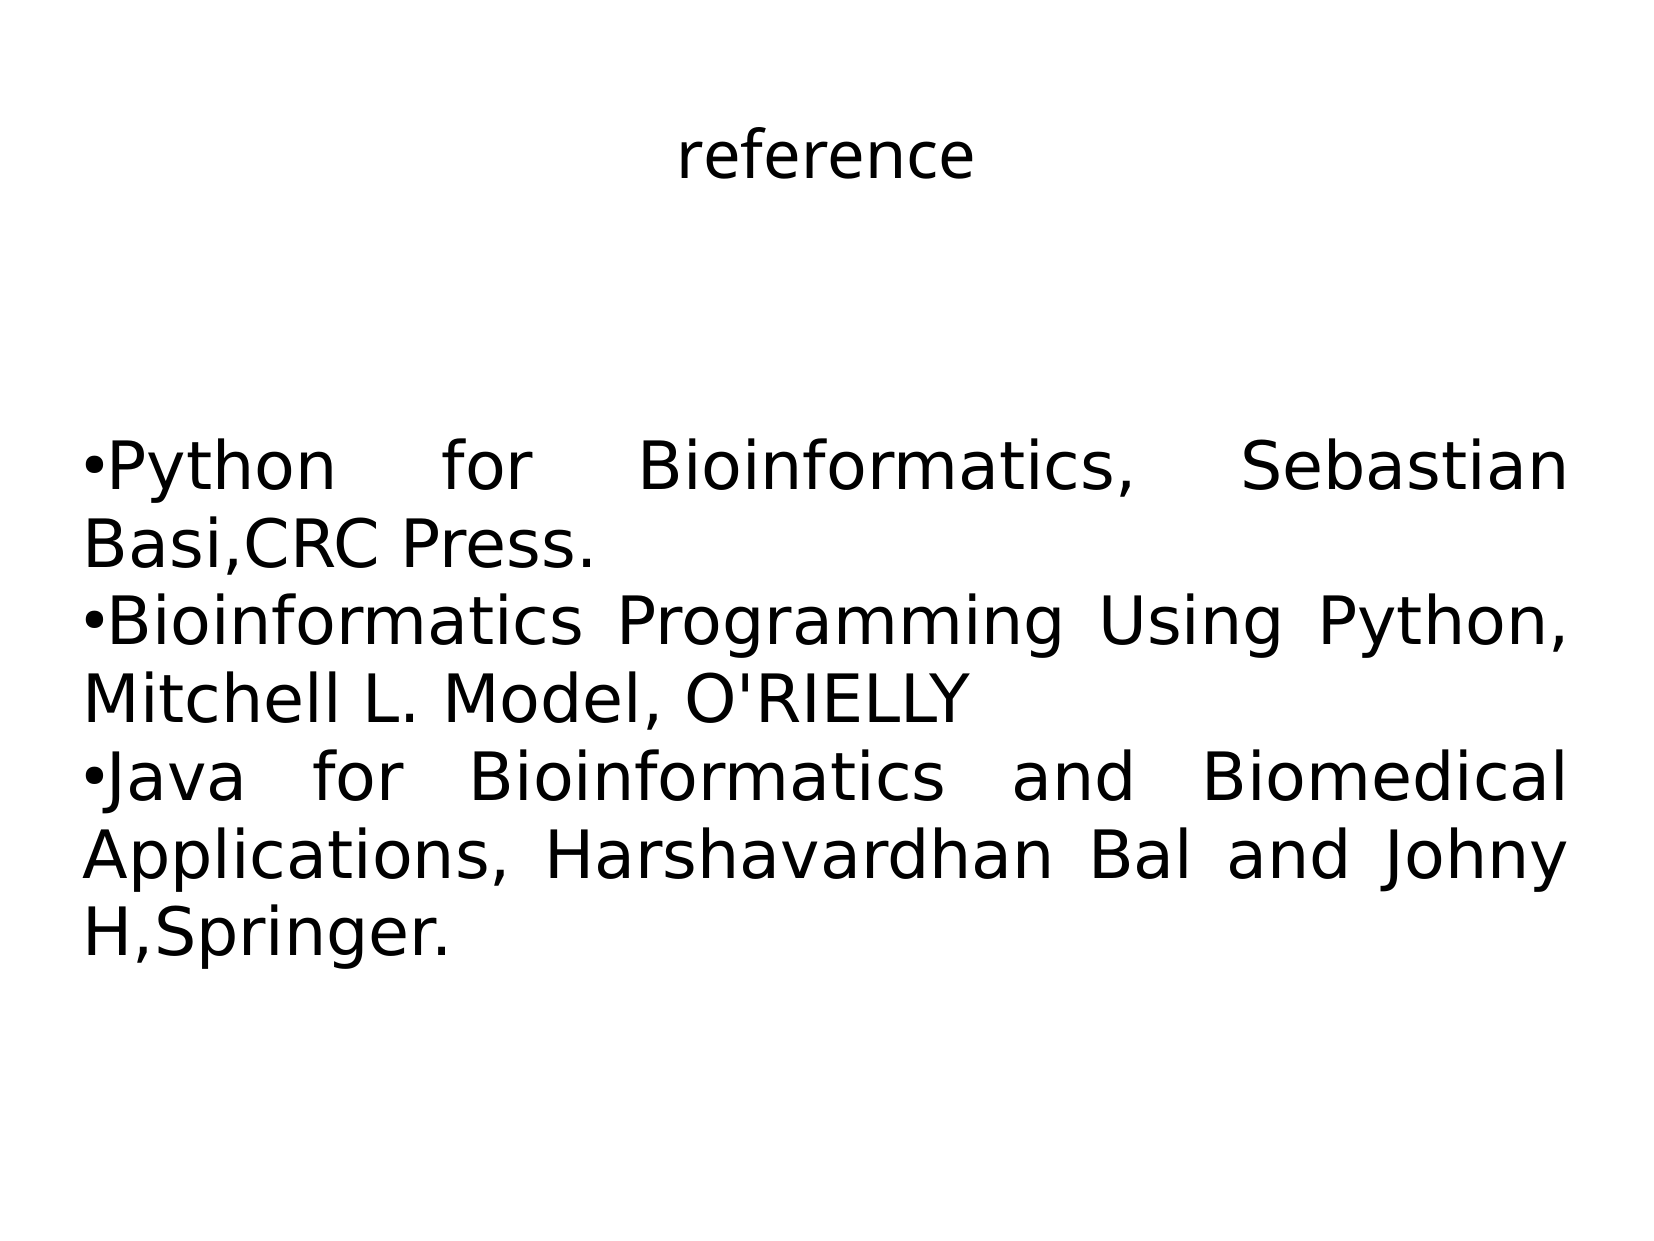

# reference
Python for Bioinformatics, Sebastian Basi,CRC Press.
Bioinformatics Programming Using Python, Mitchell L. Model, O'RIELLY
Java for Bioinformatics and Biomedical Applications, Harshavardhan Bal and Johny H,Springer.